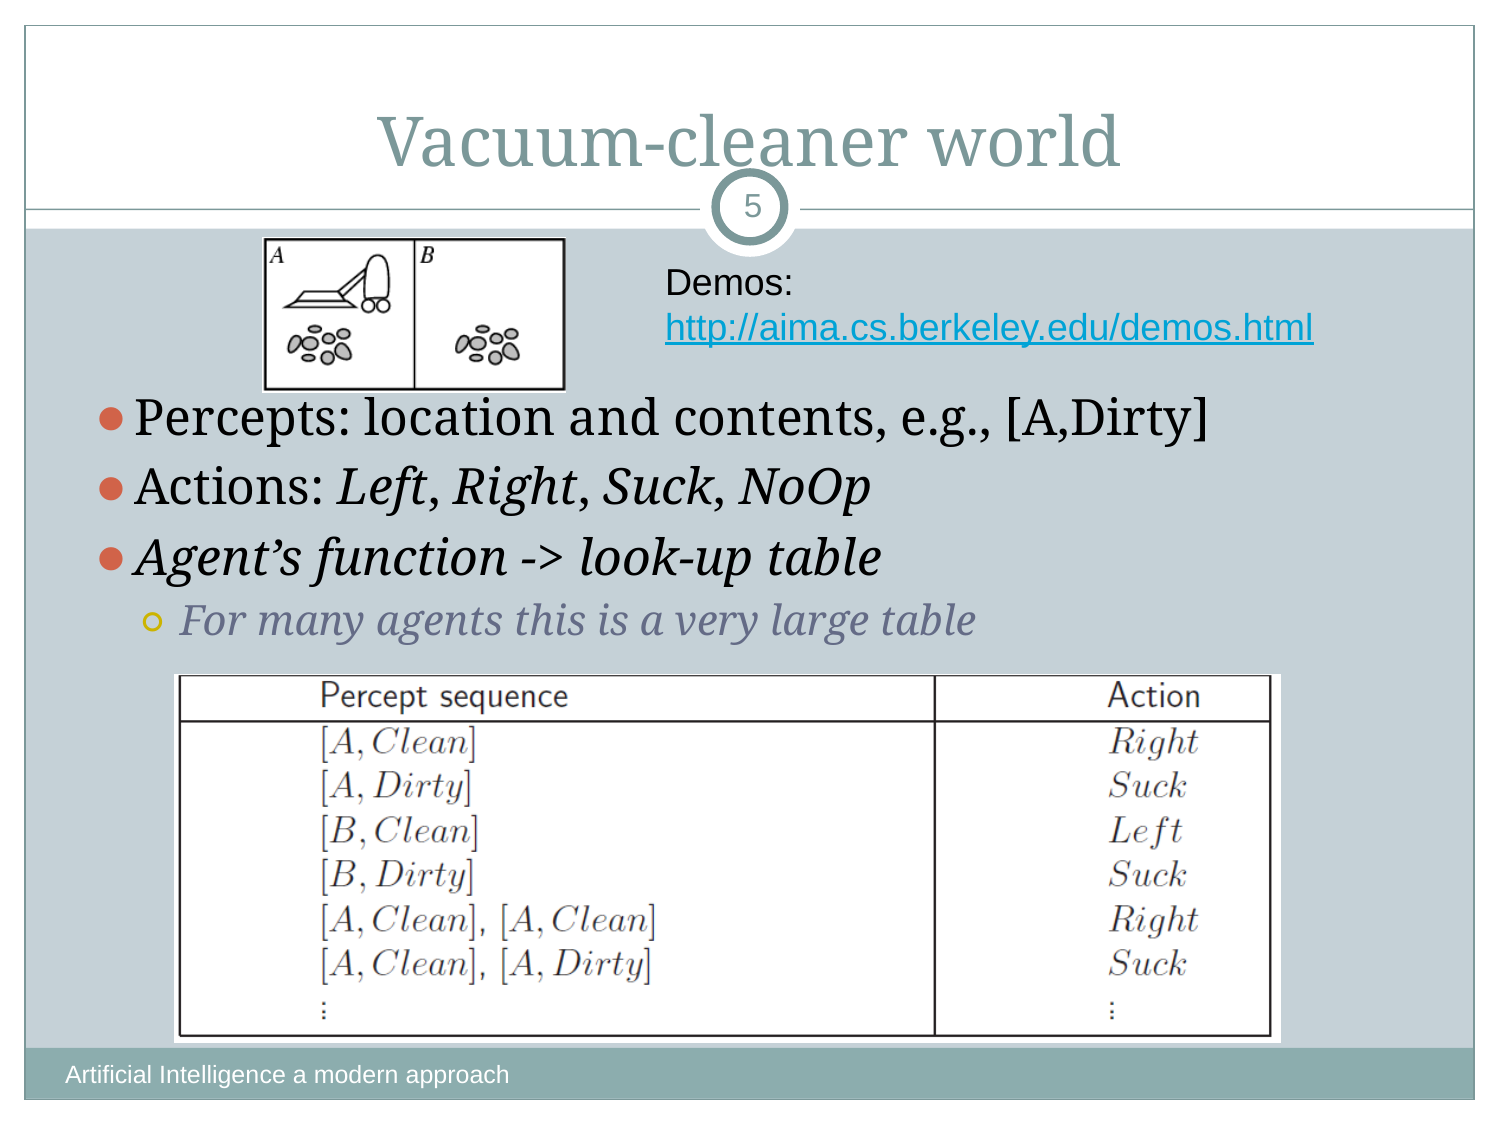

# Vacuum-cleaner world
Demos: http://aima.cs.berkeley.edu/demos.html
Percepts: location and contents, e.g., [A,Dirty]
Actions: Left, Right, Suck, NoOp
Agent’s function -> look-up table
For many agents this is a very large table
Artificial Intelligence a modern approach